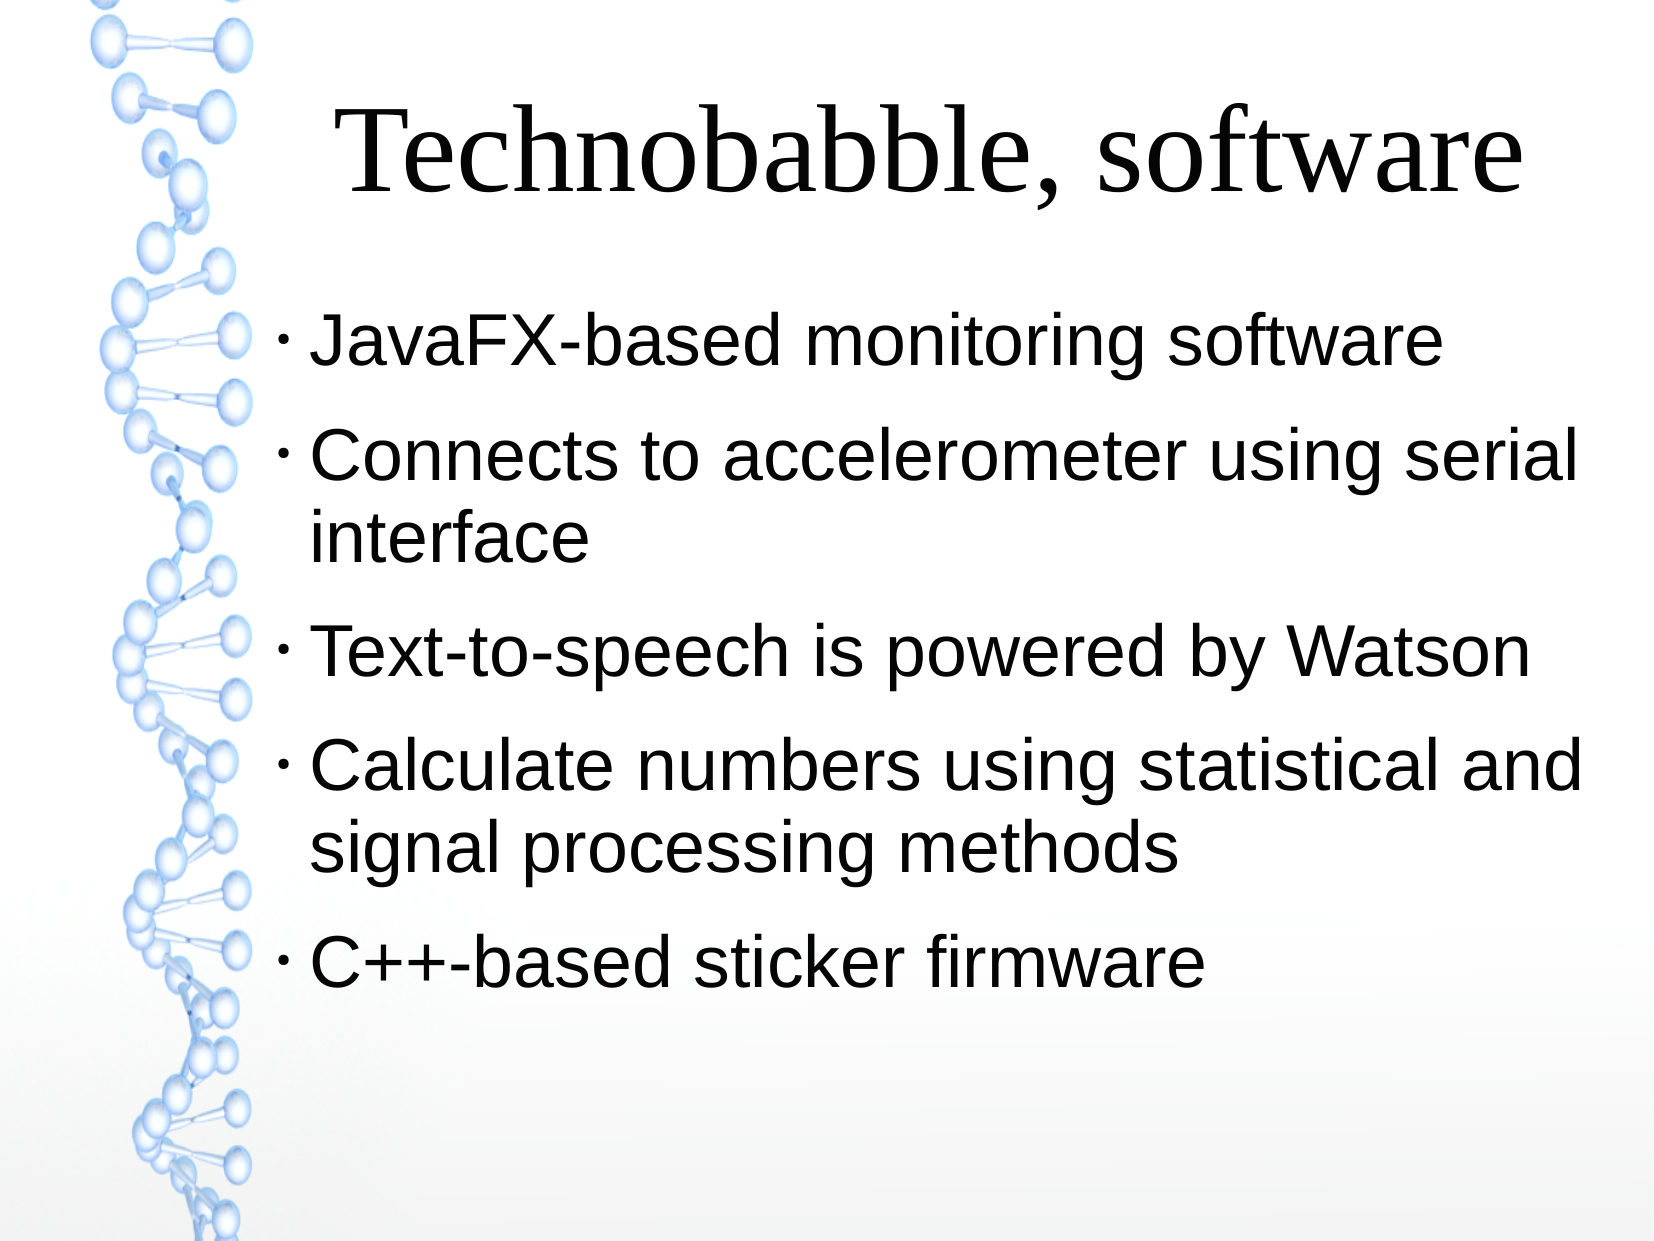

# Technobabble, software
JavaFX-based monitoring software
Connects to accelerometer using serial interface
Text-to-speech is powered by Watson
Calculate numbers using statistical and signal processing methods
C++-based sticker firmware